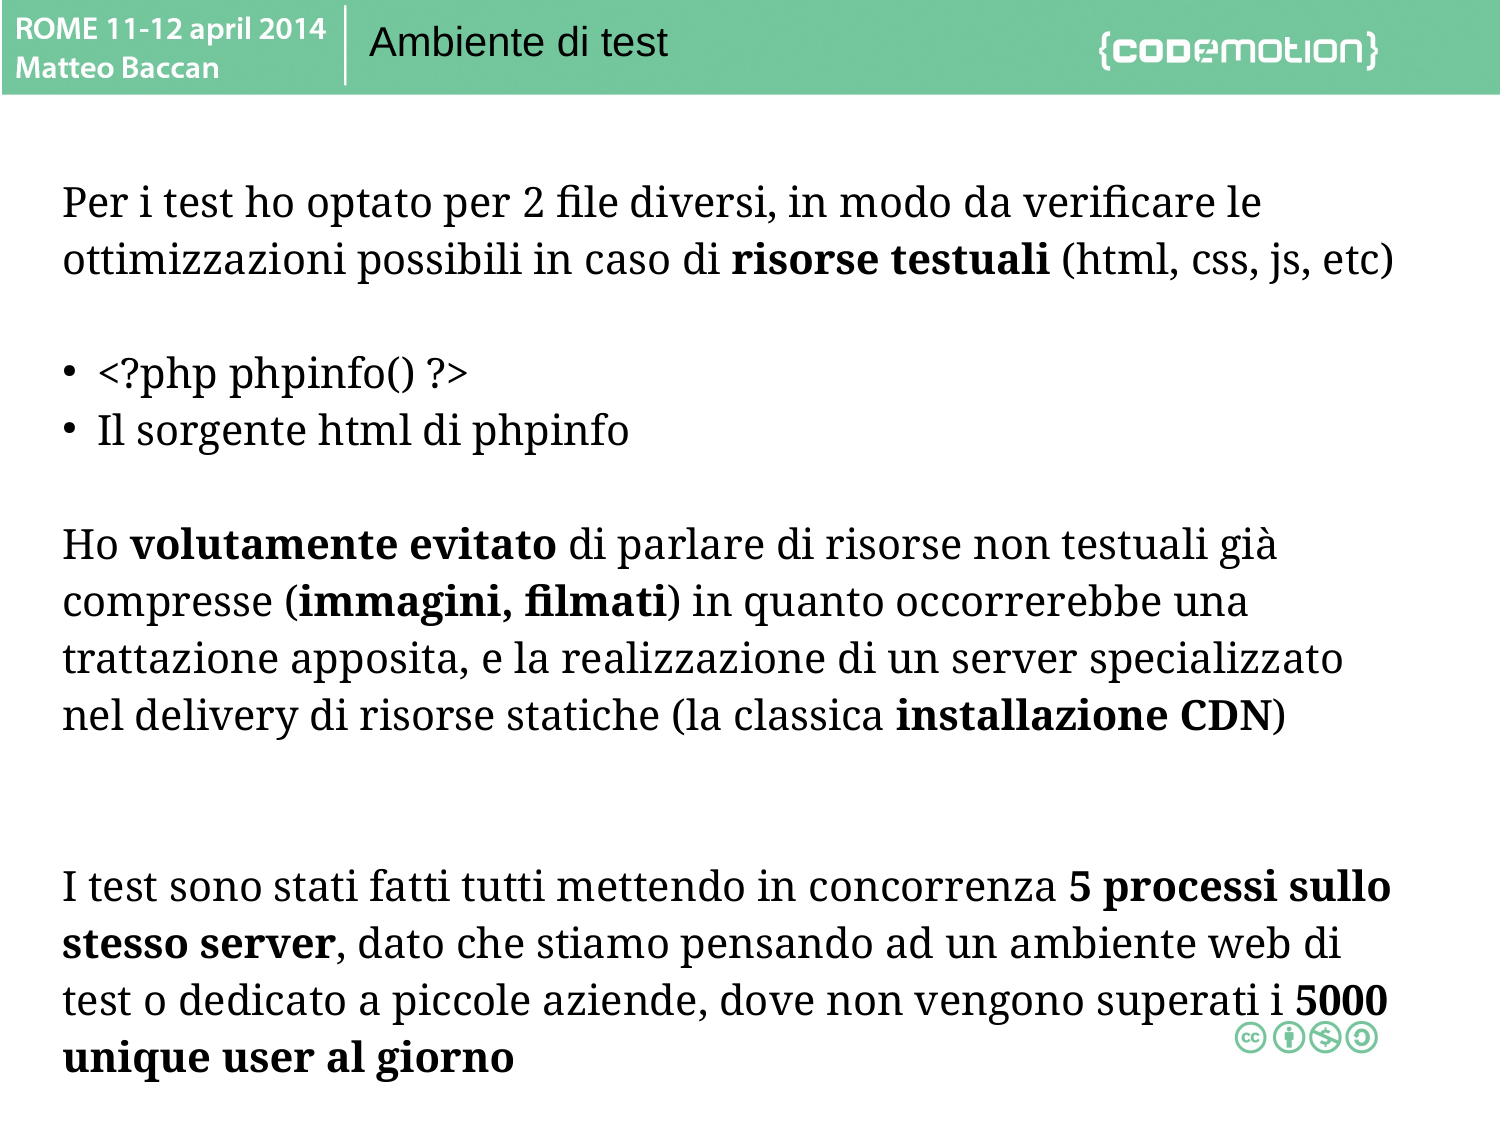

# Ambiente di test
Per i test ho optato per 2 file diversi, in modo da verificare le ottimizzazioni possibili in caso di risorse testuali (html, css, js, etc)
<?php phpinfo() ?>
Il sorgente html di phpinfo
Ho volutamente evitato di parlare di risorse non testuali già compresse (immagini, filmati) in quanto occorrerebbe una trattazione apposita, e la realizzazione di un server specializzato nel delivery di risorse statiche (la classica installazione CDN)
I test sono stati fatti tutti mettendo in concorrenza 5 processi sullo stesso server, dato che stiamo pensando ad un ambiente web di test o dedicato a piccole aziende, dove non vengono superati i 5000 unique user al giorno